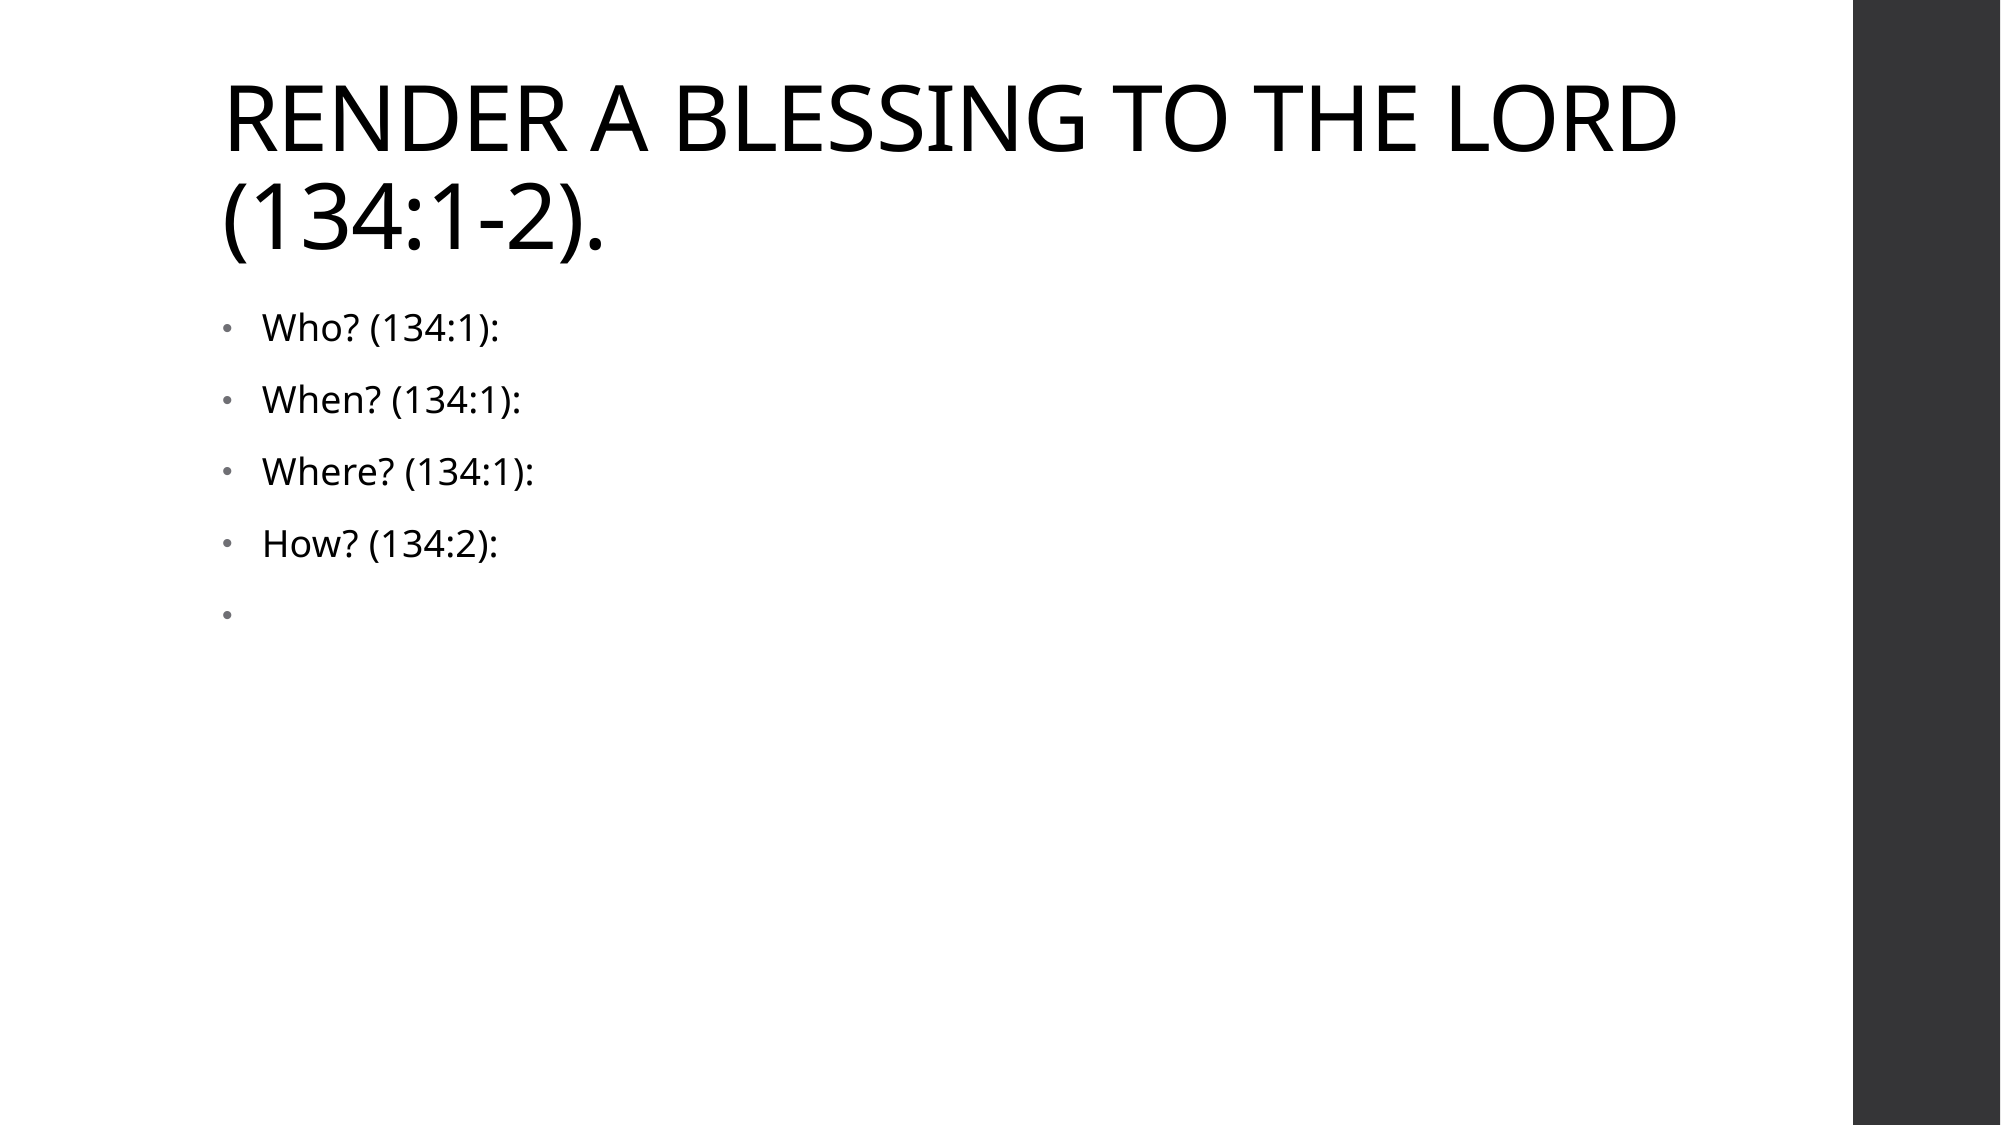

# RENDER A BLESSING TO THE LORD (134:1-2).
 Who? (134:1):
 When? (134:1):
 Where? (134:1):
 How? (134:2):